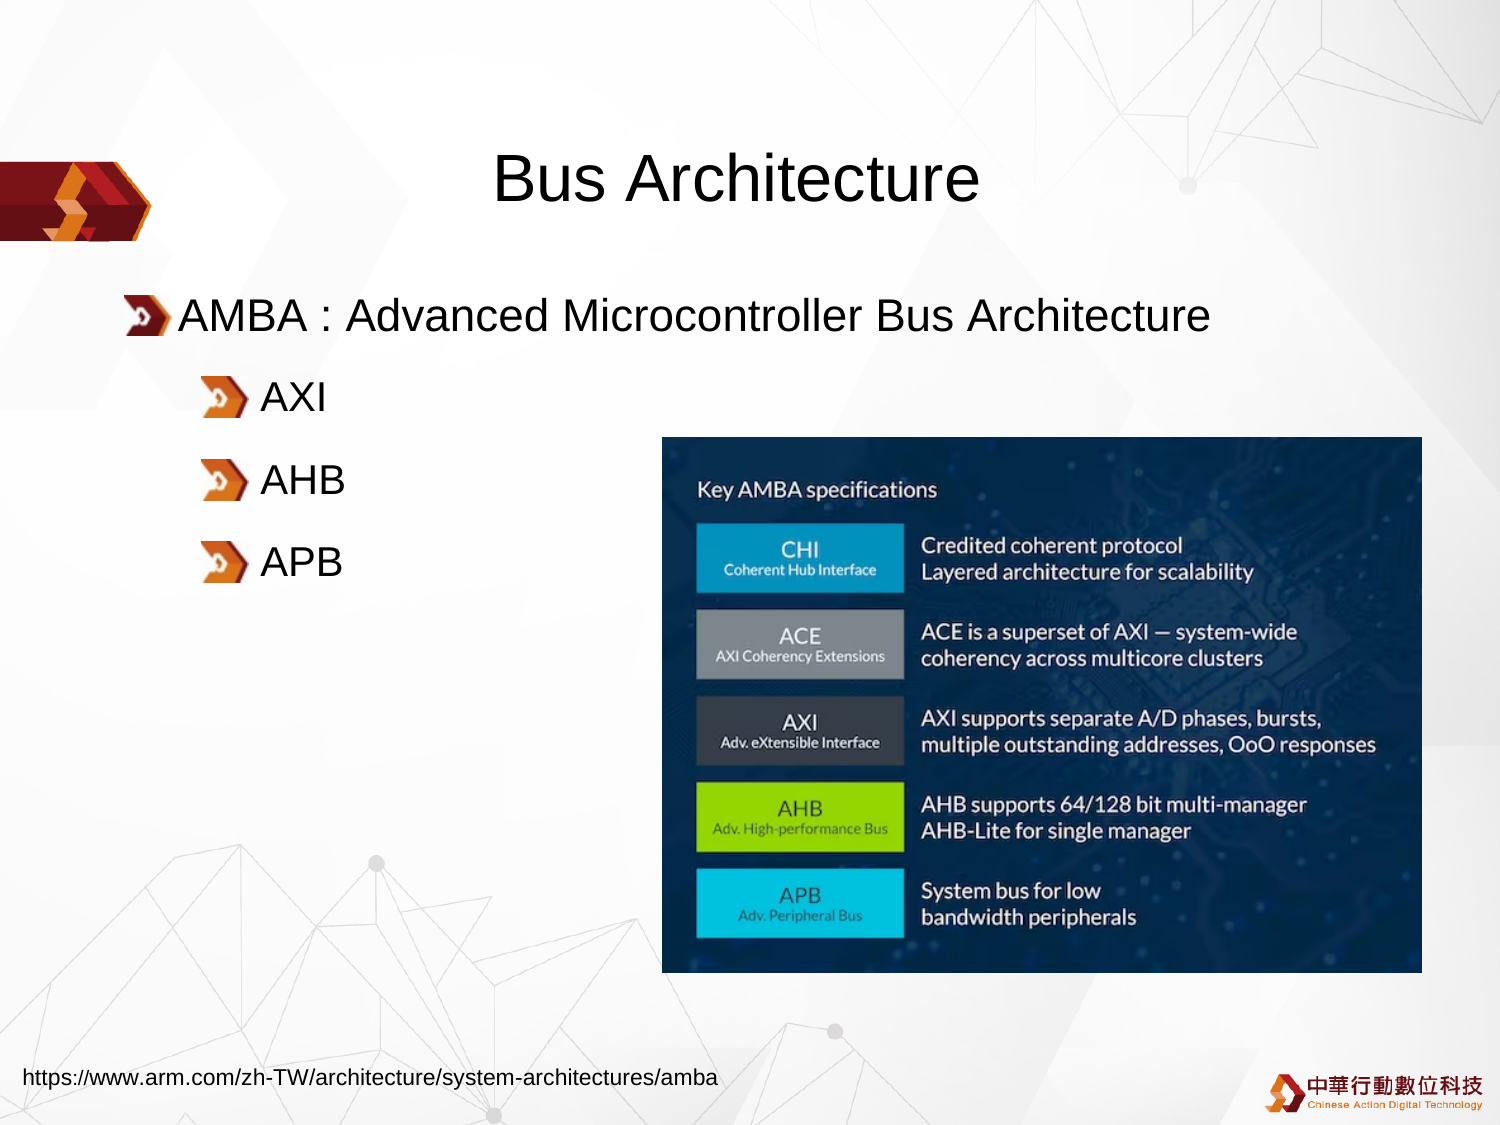

# Bus Architecture
AMBA : Advanced Microcontroller Bus Architecture
 AXI
 AHB
 APB
https://www.arm.com/zh-TW/architecture/system-architectures/amba